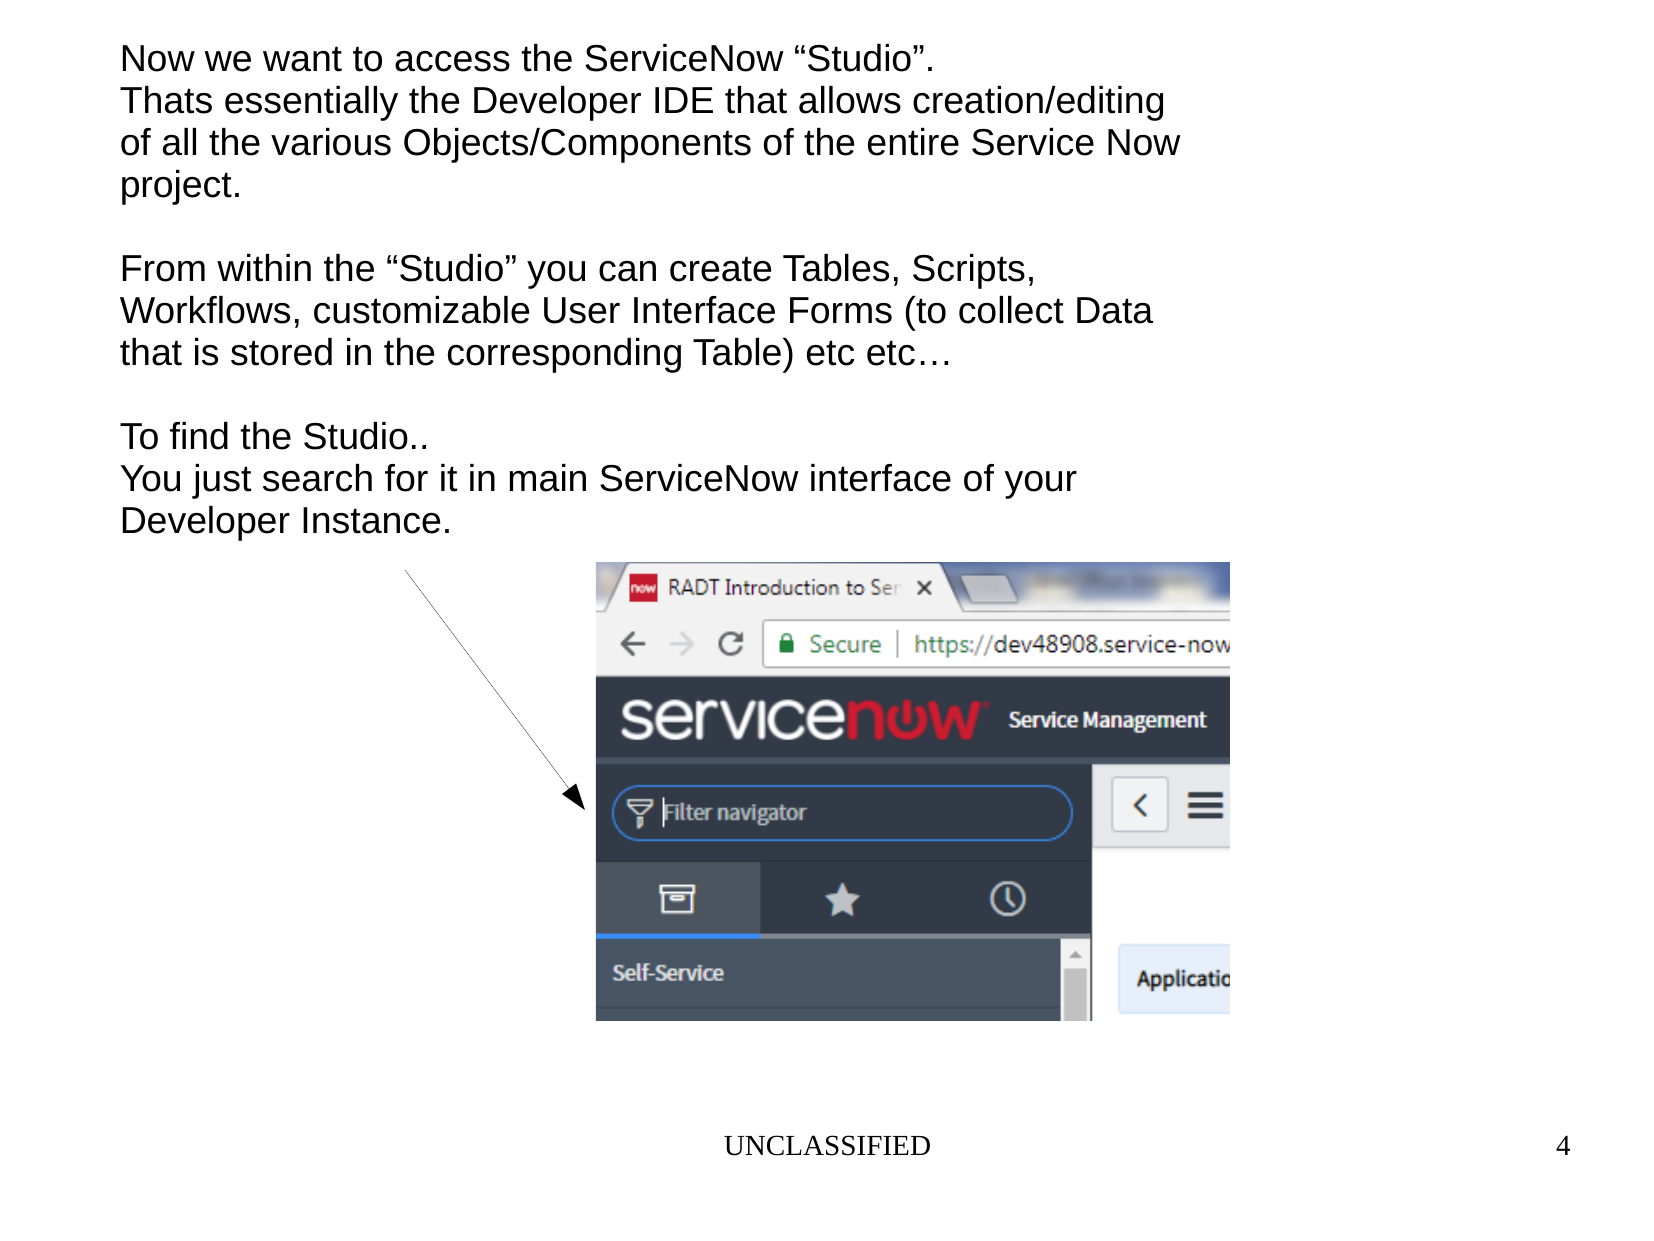

Now we want to access the ServiceNow “Studio”.
Thats essentially the Developer IDE that allows creation/editing of all the various Objects/Components of the entire Service Now project.
From within the “Studio” you can create Tables, Scripts, Workflows, customizable User Interface Forms (to collect Data that is stored in the corresponding Table) etc etc…
To find the Studio..
You just search for it in main ServiceNow interface of your Developer Instance.
UNCLASSIFIED
4